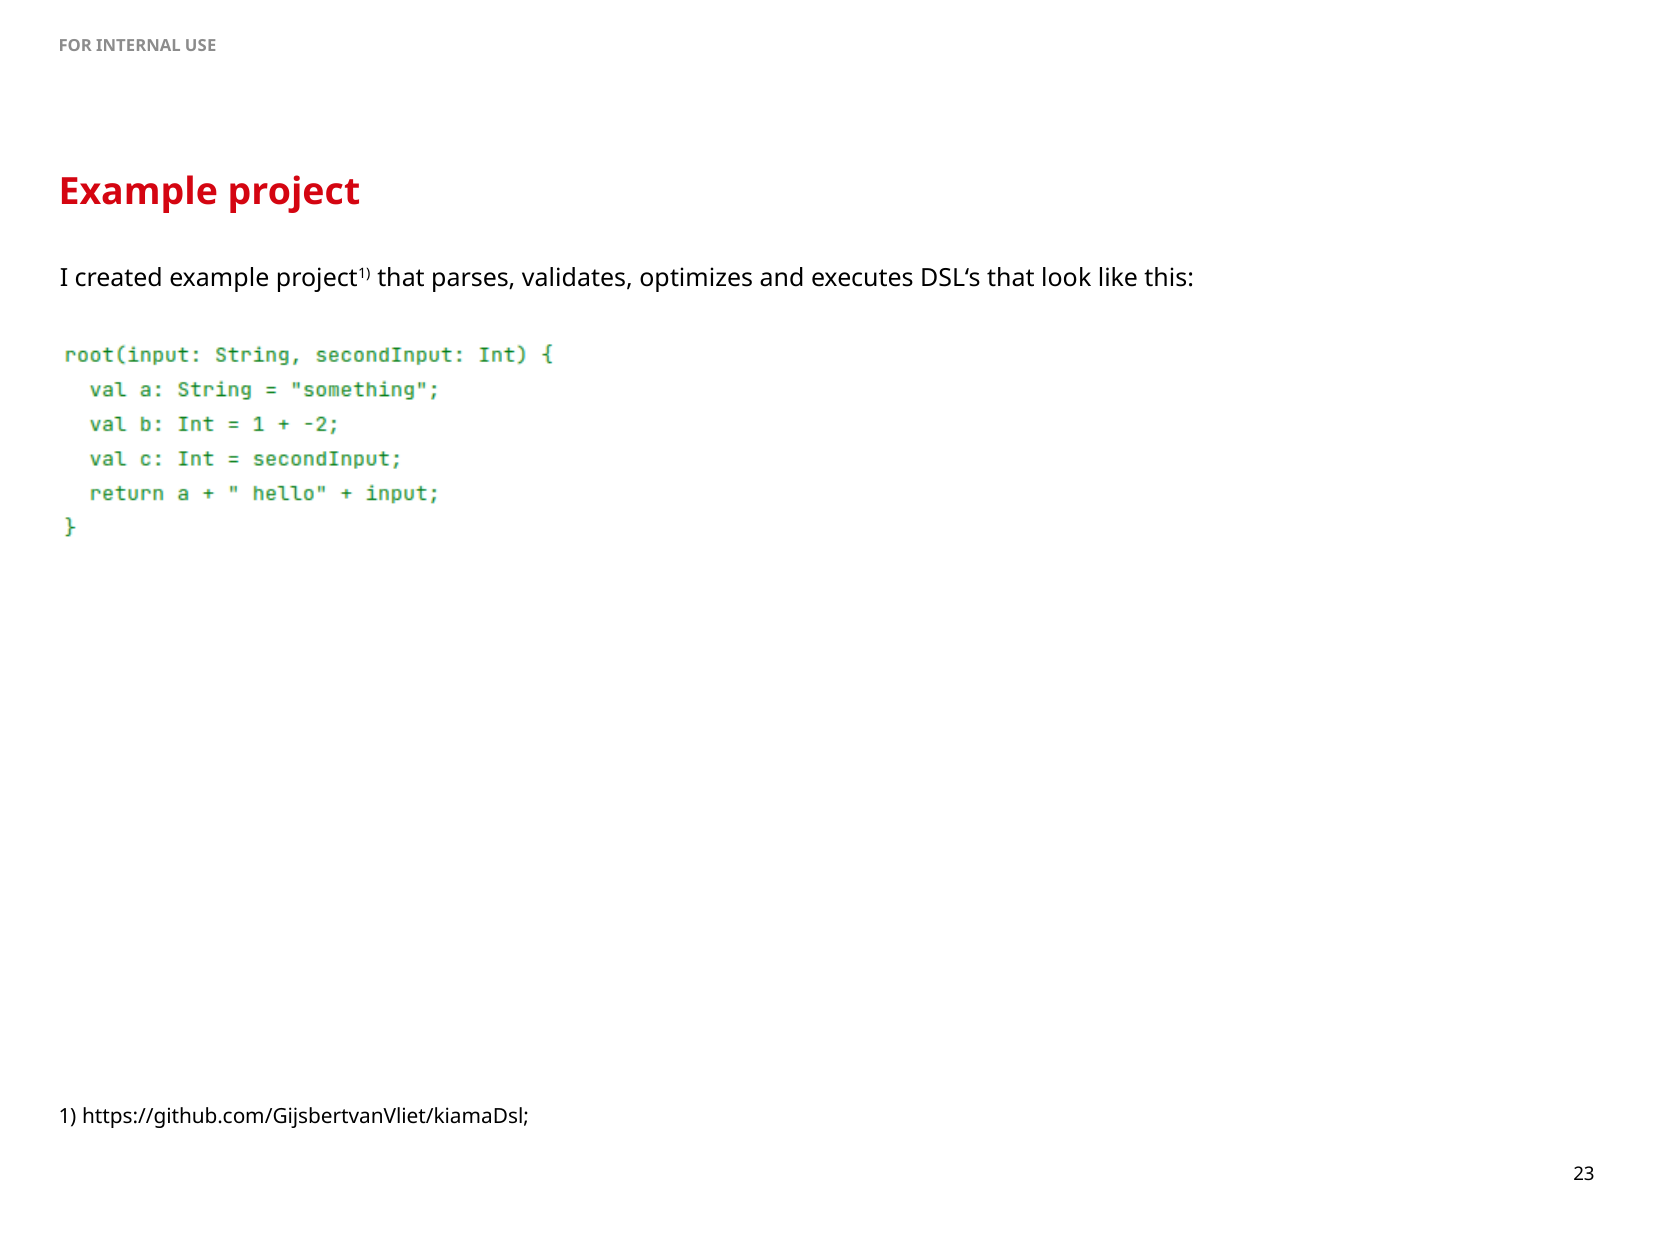

# Example project
I created example project1) that parses, validates, optimizes and executes DSL‘s that look like this:
1) https://github.com/GijsbertvanVliet/kiamaDsl;